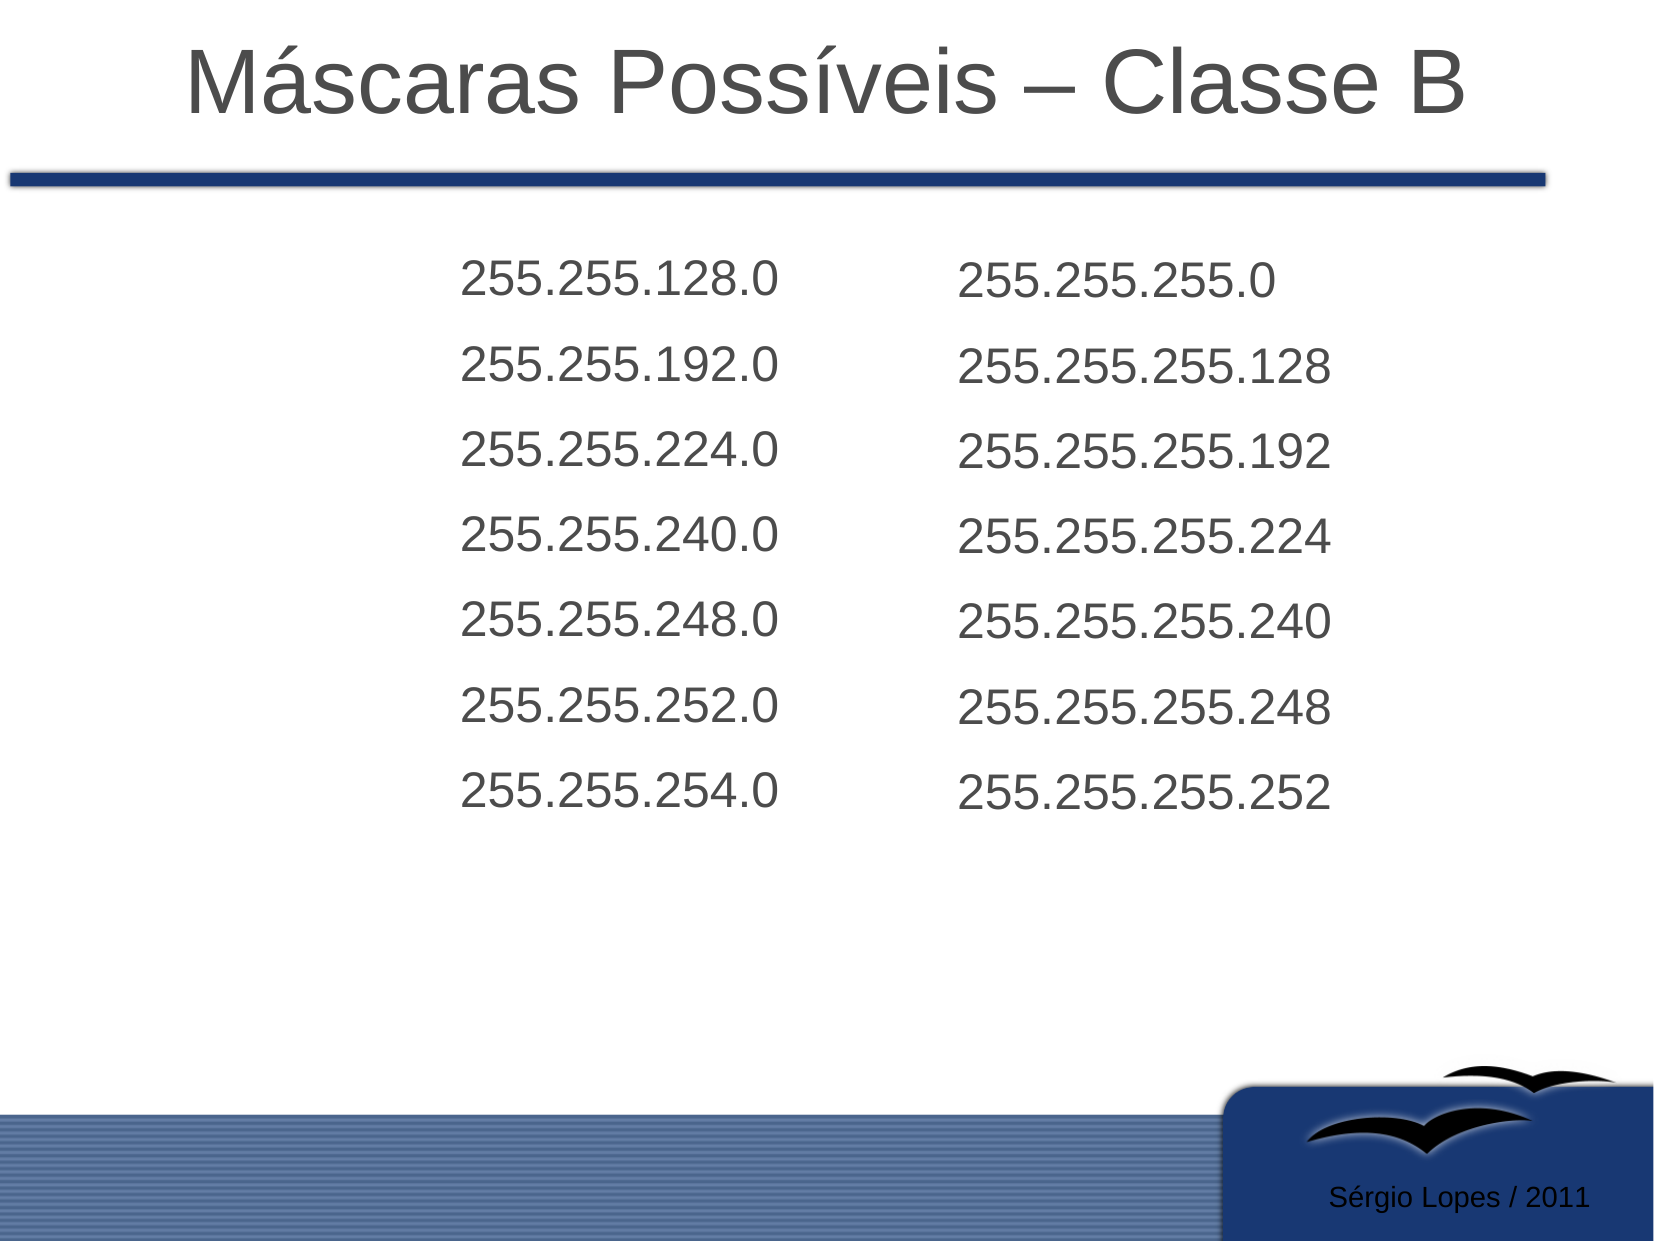

# Máscaras Possíveis – Classe B
255.255.128.0
255.255.192.0
255.255.224.0
255.255.240.0
255.255.248.0
255.255.252.0
255.255.254.0
255.255.255.0
255.255.255.128
255.255.255.192
255.255.255.224
255.255.255.240
255.255.255.248
255.255.255.252
Sérgio Lopes / 2011